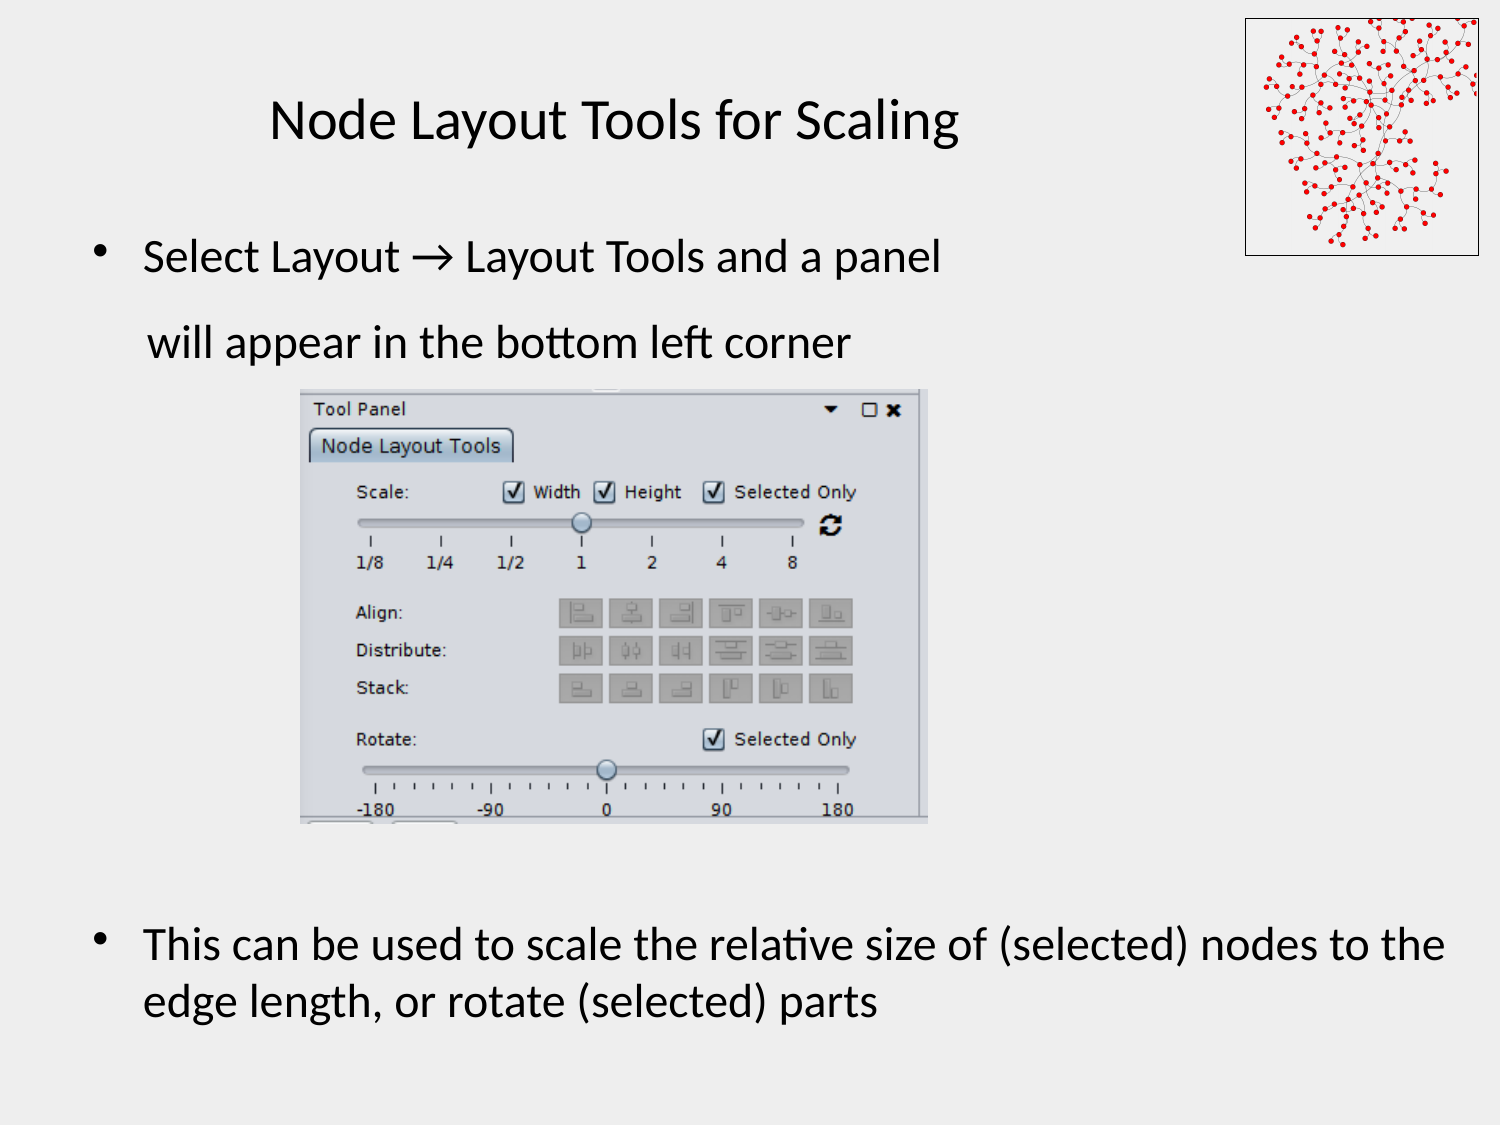

Node Layout Tools for Scaling
Select Layout → Layout Tools and a panel
	will appear in the bottom left corner
This can be used to scale the relative size of (selected) nodes to the edge length, or rotate (selected) parts